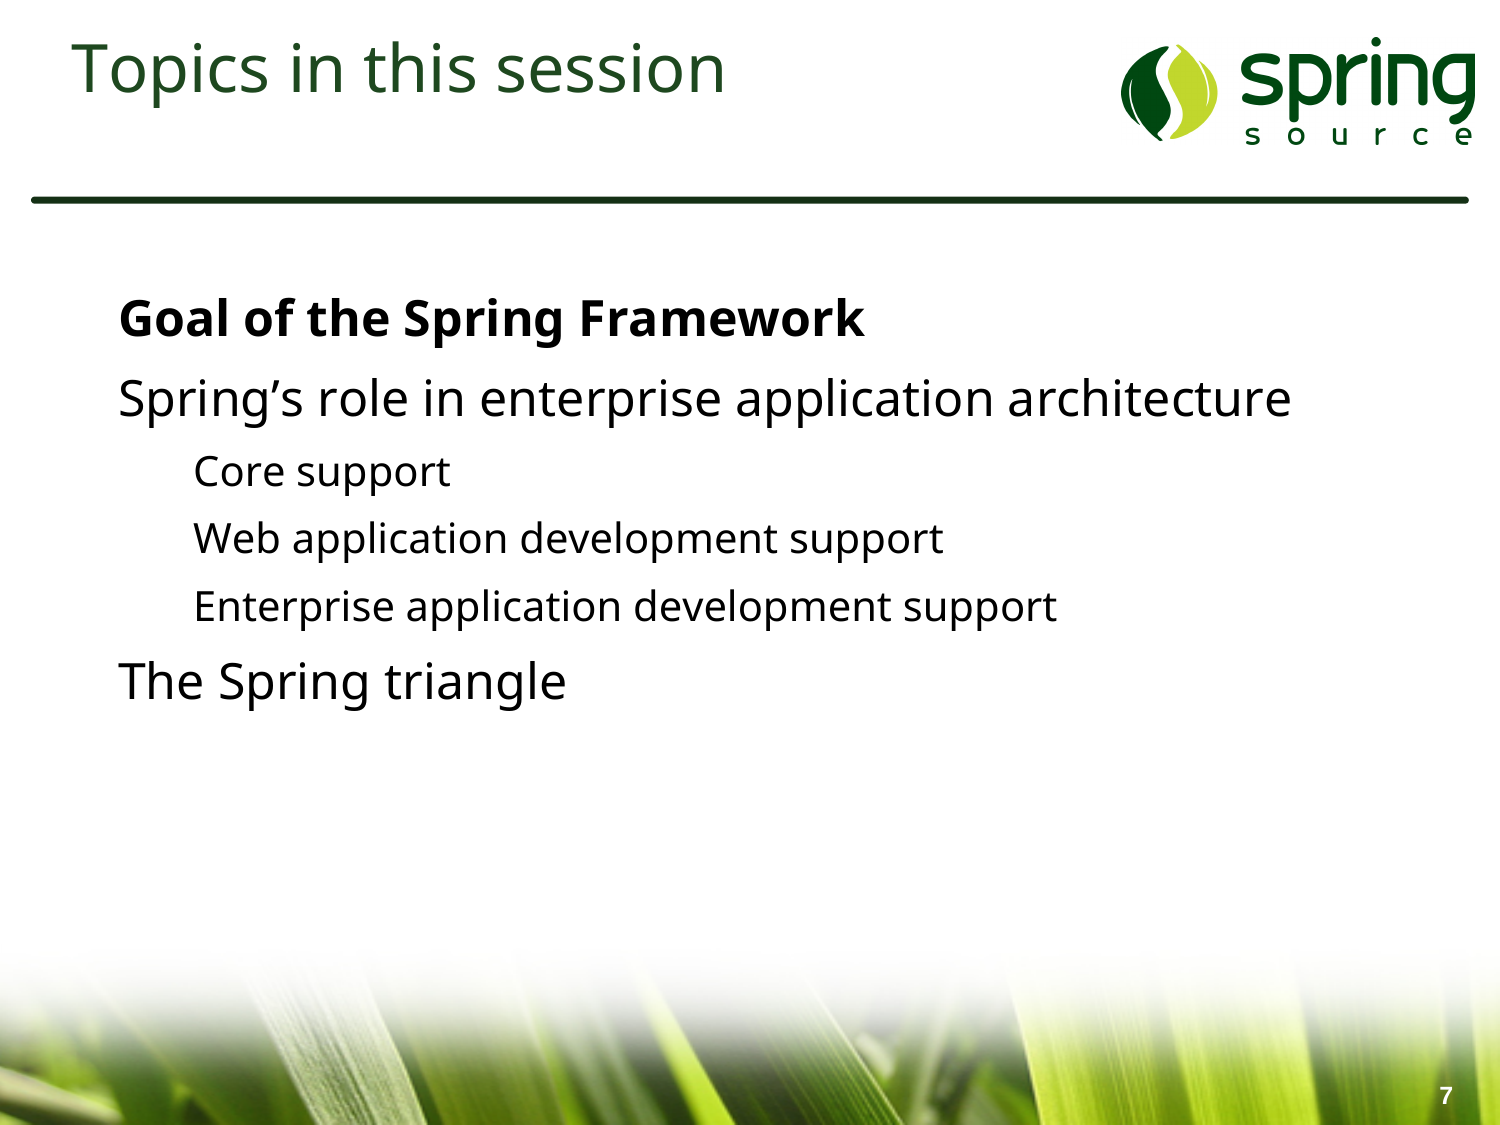

# Topics in this session
Goal of the Spring Framework
Spring’s role in enterprise application architecture
Core support
Web application development support
Enterprise application development support
The Spring triangle